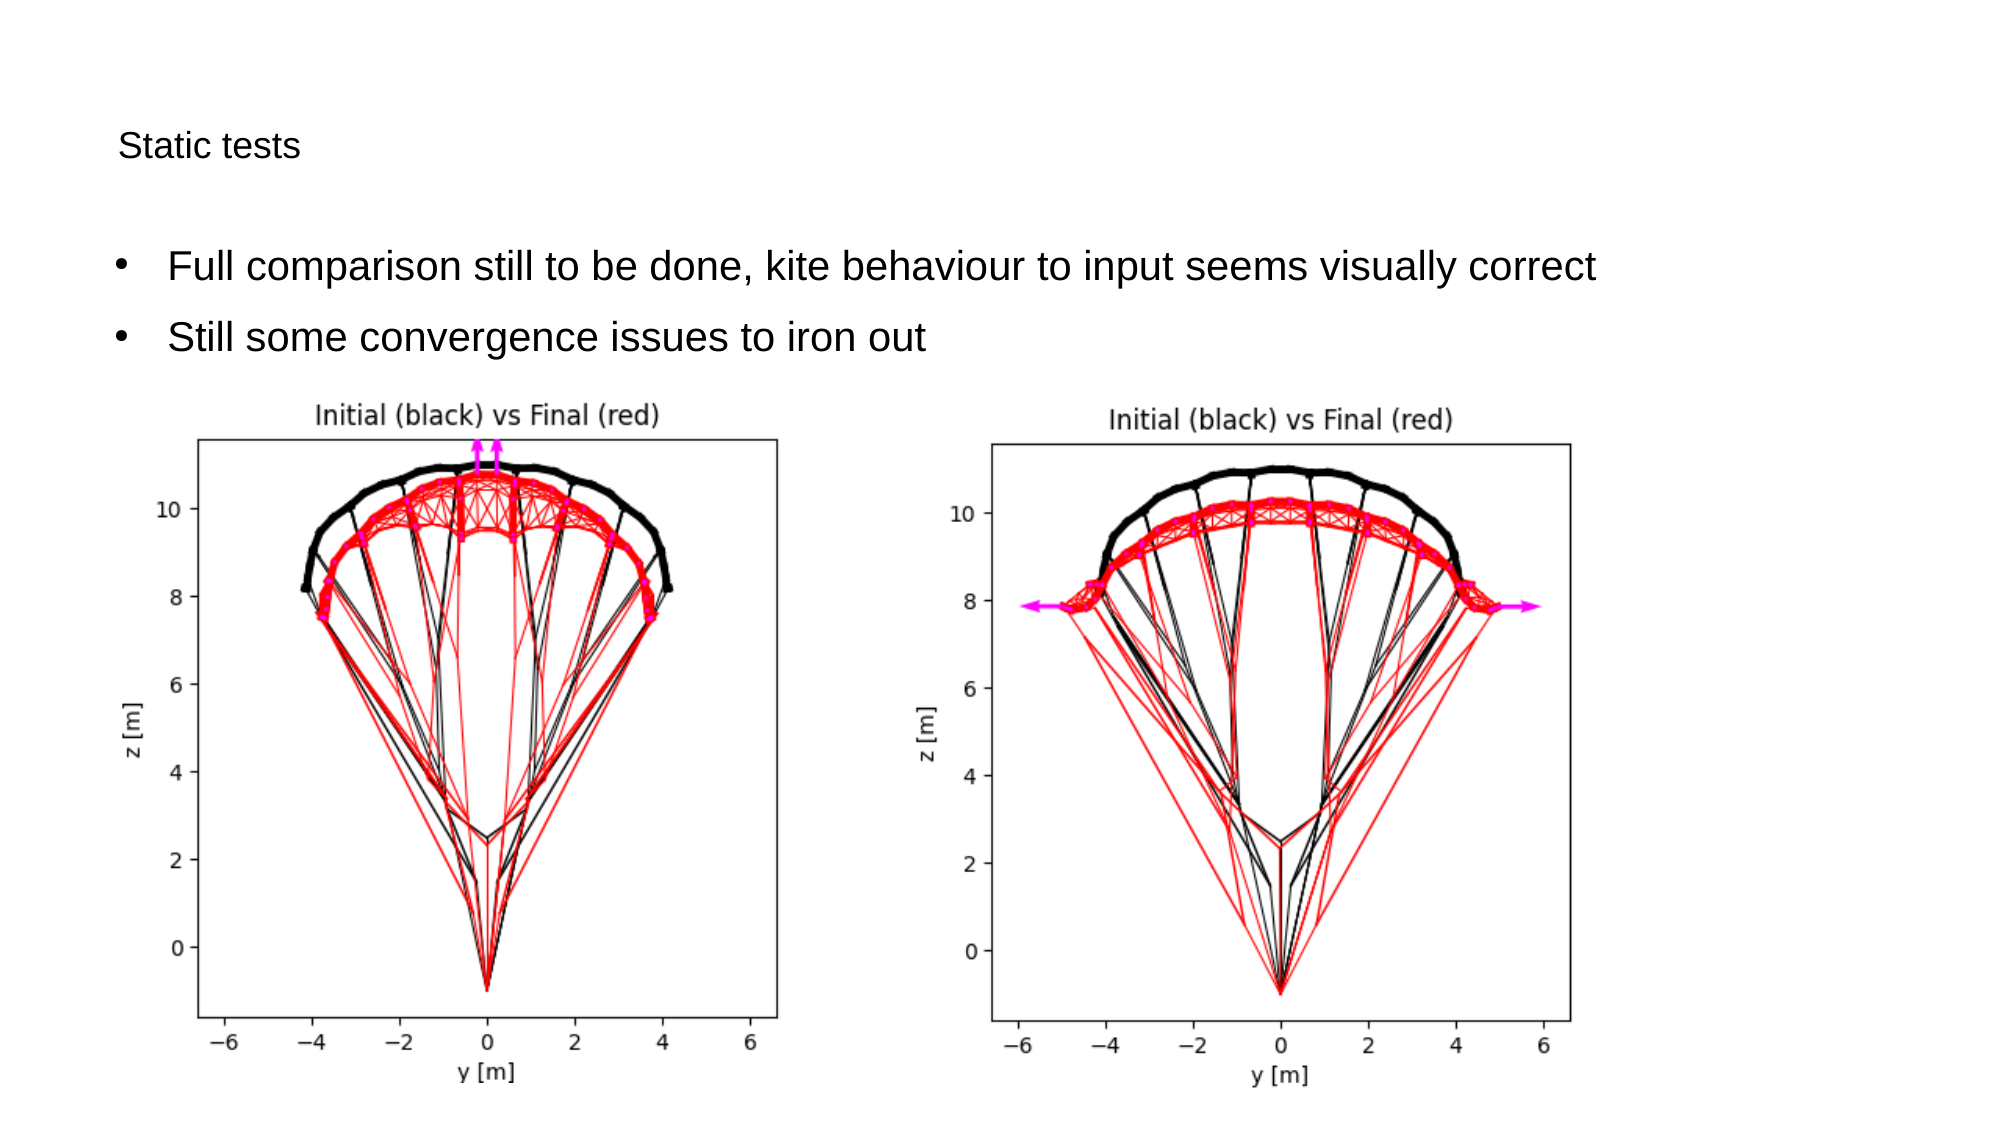

# Static tests
Full comparison still to be done, kite behaviour to input seems visually correct
Still some convergence issues to iron out